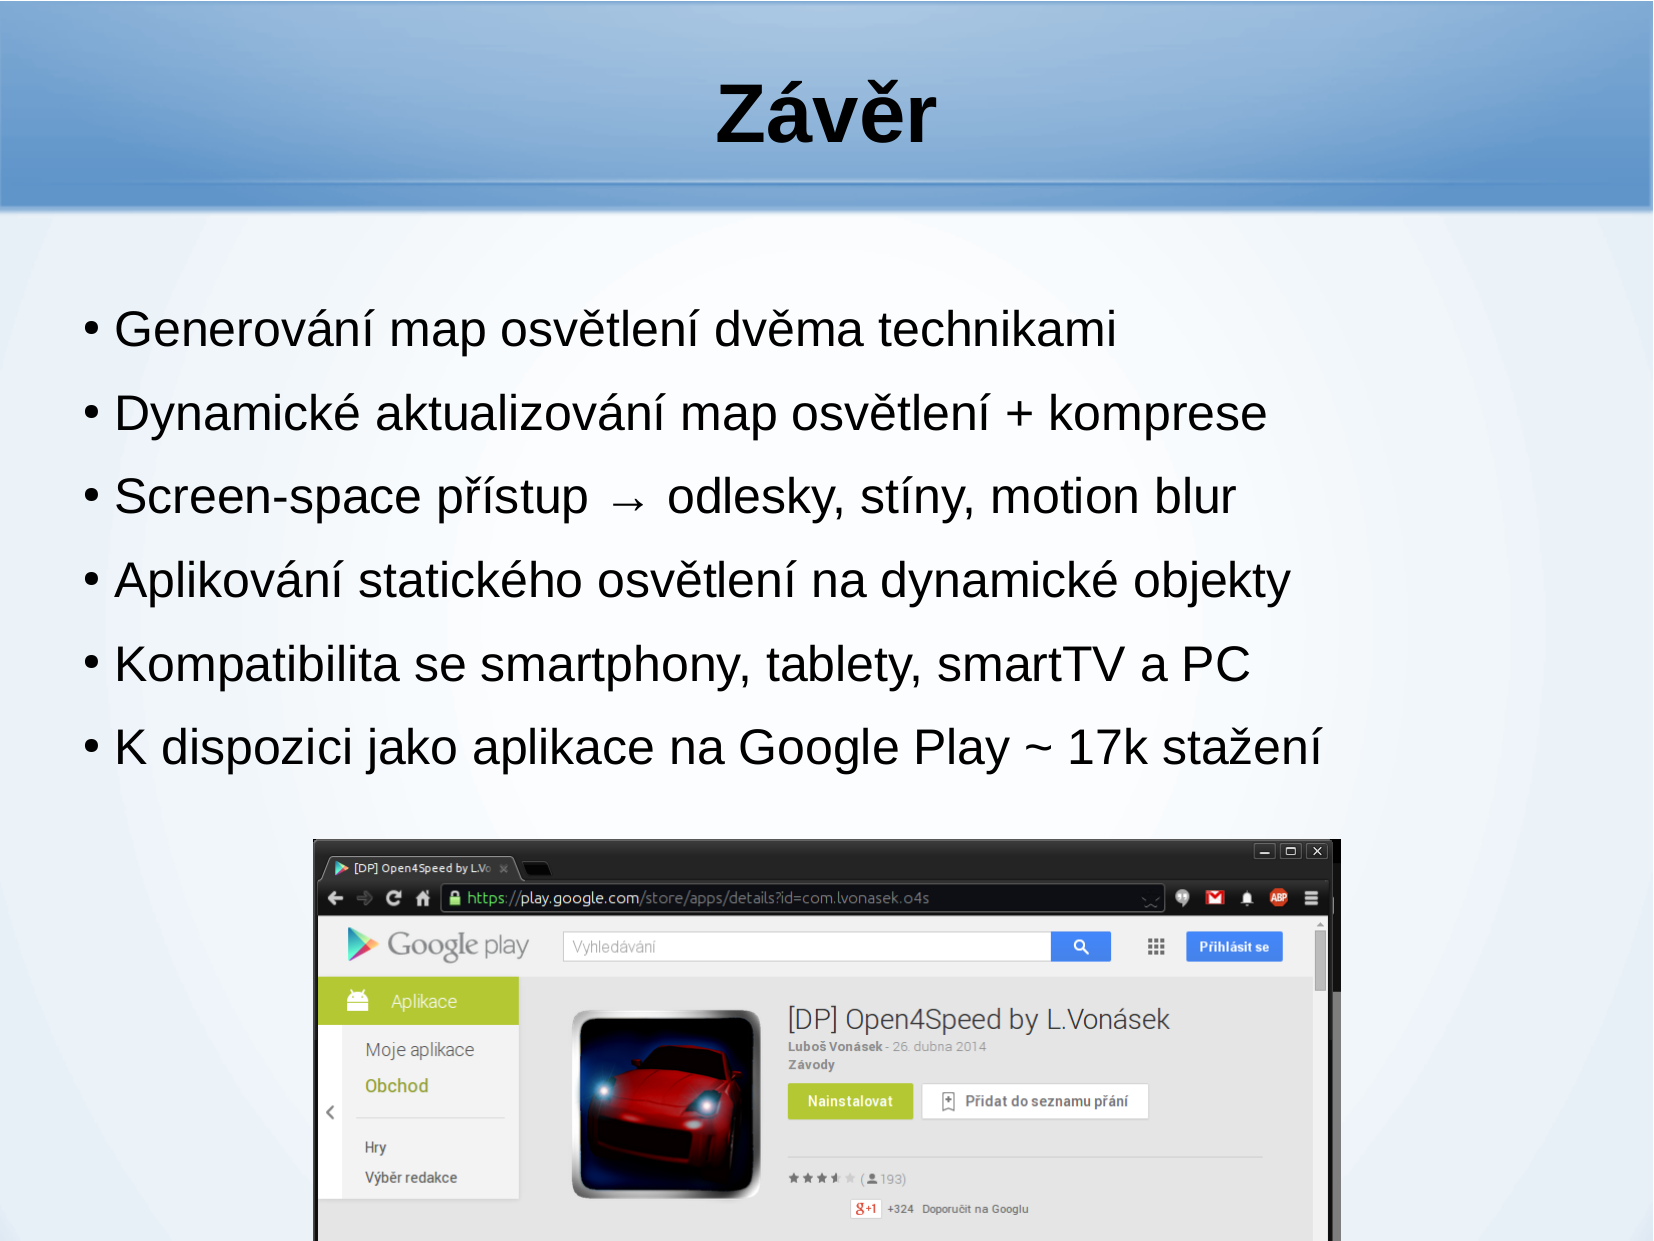

# Závěr
 Generování map osvětlení dvěma technikami
 Dynamické aktualizování map osvětlení + komprese
 Screen-space přístup → odlesky, stíny, motion blur
 Aplikování statického osvětlení na dynamické objekty
 Kompatibilita se smartphony, tablety, smartTV a PC
 K dispozici jako aplikace na Google Play ~ 17k stažení